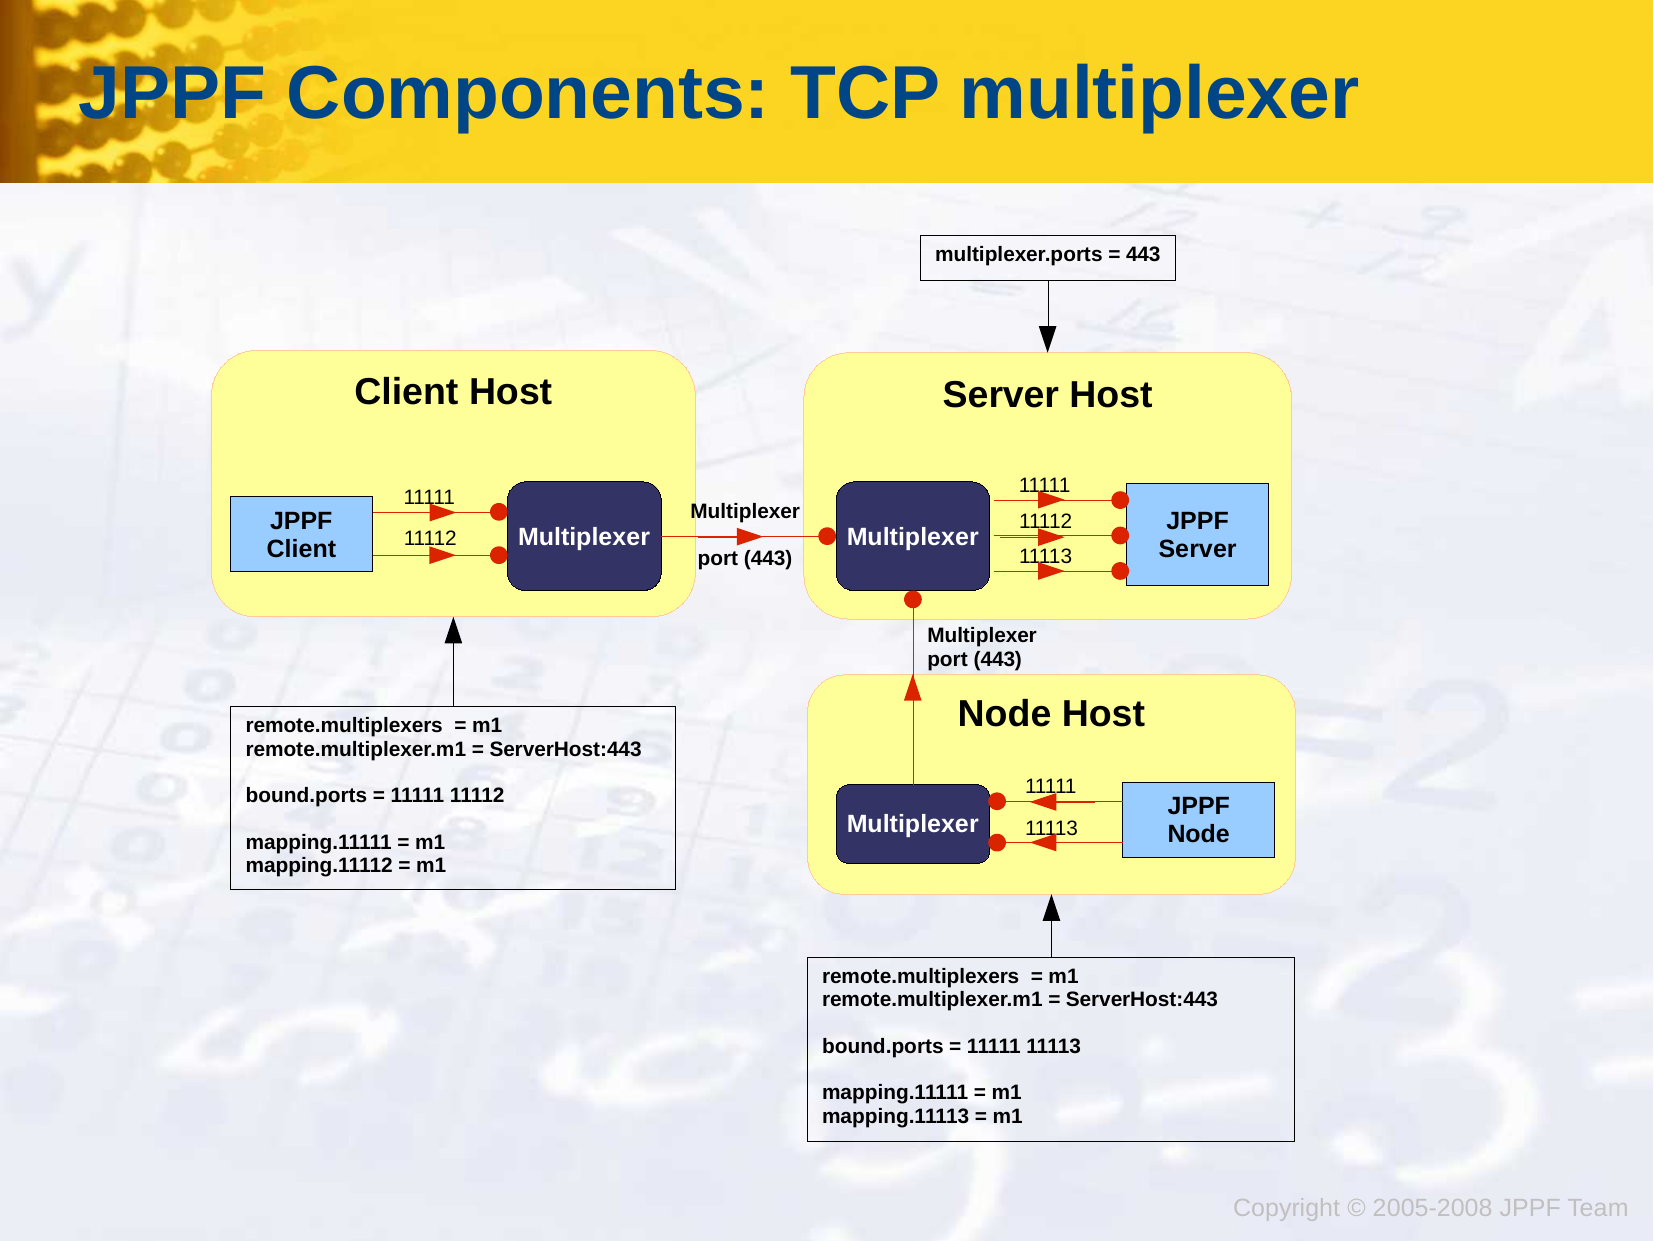

# JPPF Components: TCP multiplexer
multiplexer.ports = 443
Client Host
Server Host
11111
11111
Multiplexer
Multiplexer
JPPF
Server
Multiplexer
port (443)
JPPF
Client
11112
11112
11113
Multiplexer
port (443)
Node Host
remote.multiplexers = m1
remote.multiplexer.m1 = ServerHost:443
bound.ports = 11111 11112
mapping.11111 = m1
mapping.11112 = m1
11111
JPPF
Node
Multiplexer
11113
remote.multiplexers = m1
remote.multiplexer.m1 = ServerHost:443
bound.ports = 11111 11113
mapping.11111 = m1
mapping.11113 = m1